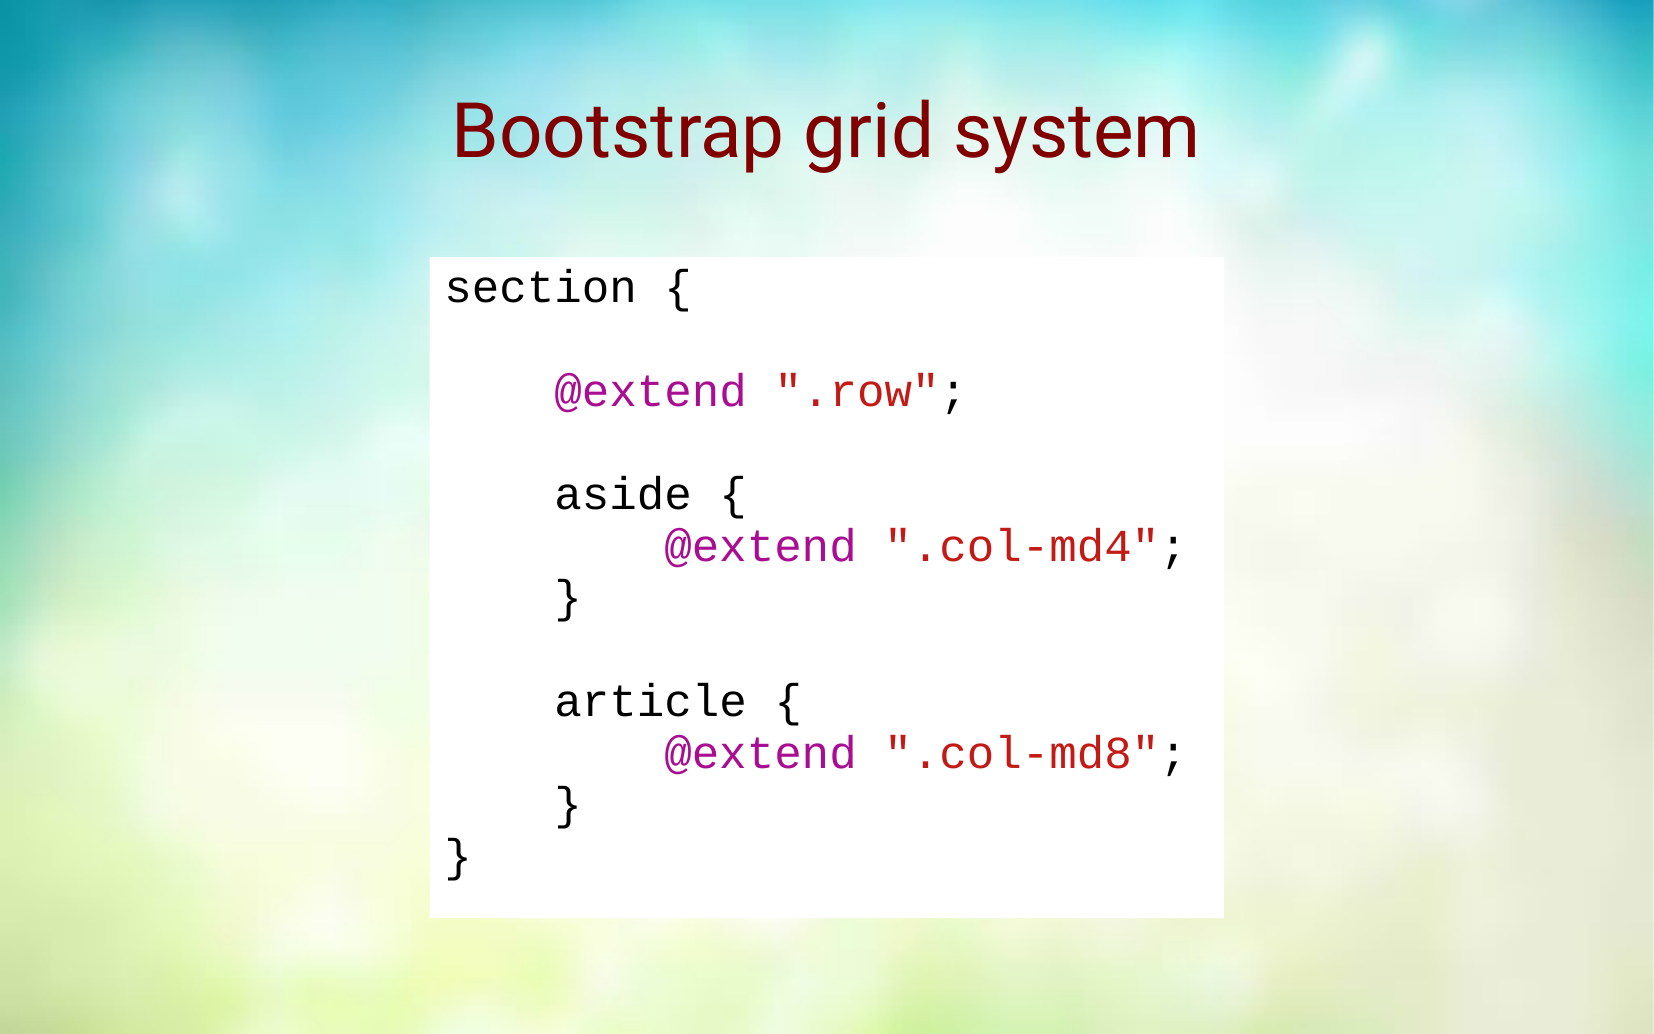

# Bootstrap grid system
section {
 @extend ".row";
 aside {
 @extend ".col-md4";
 }
 article {
 @extend ".col-md8";
 }
}